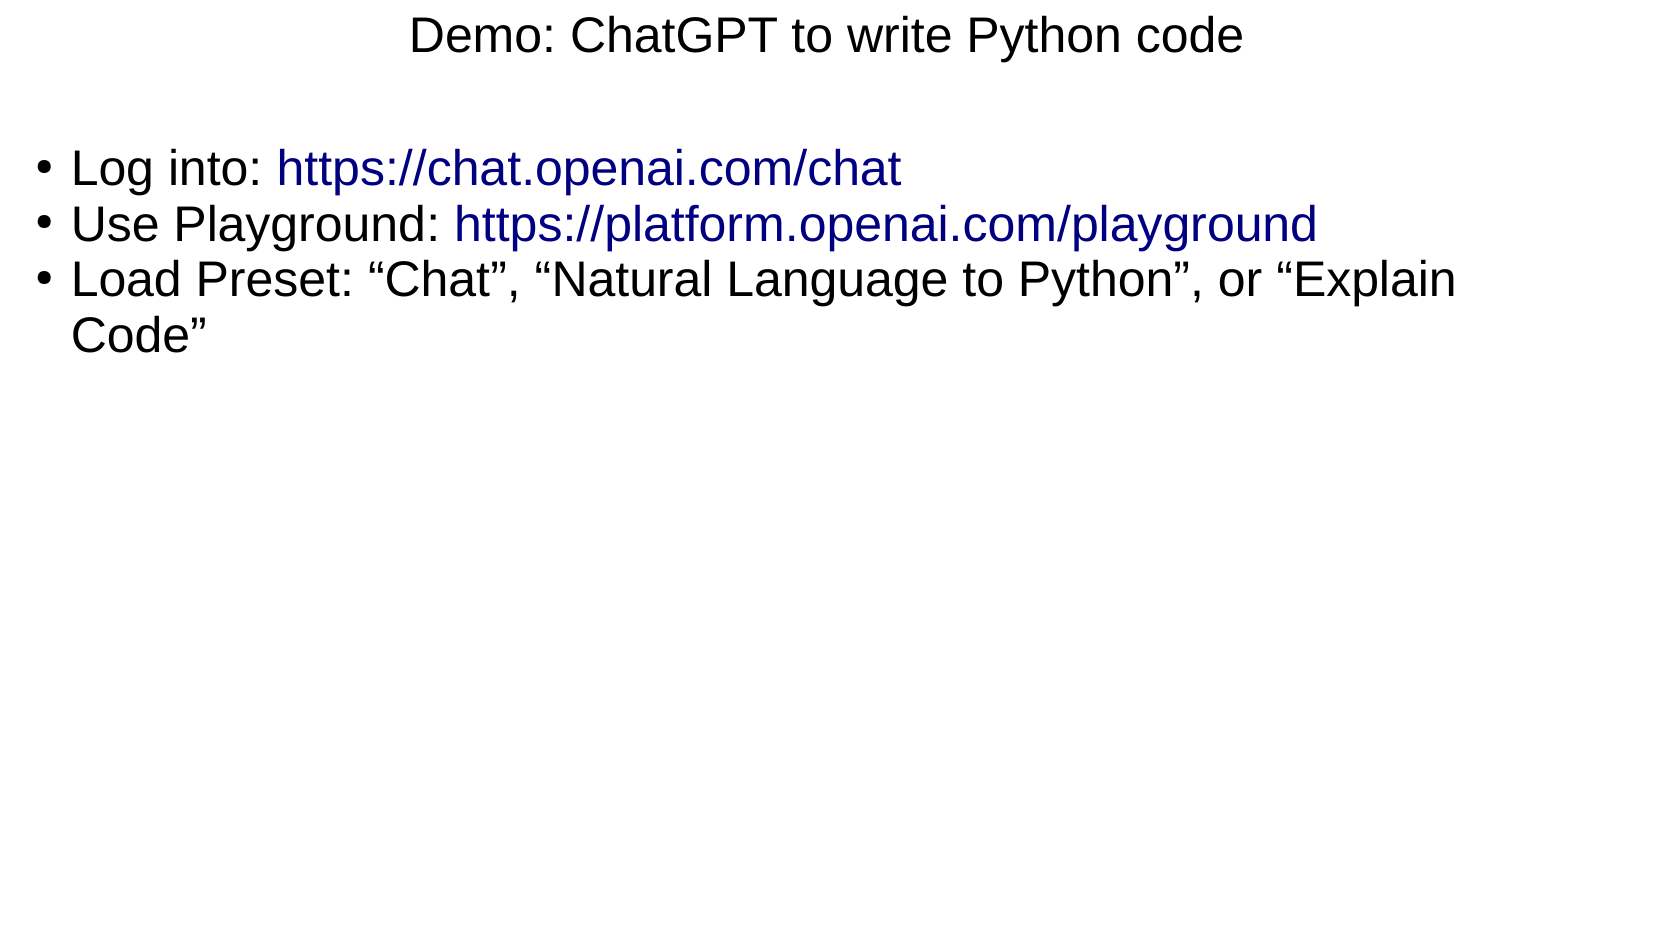

# Demo: ChatGPT to write Python code
Log into: https://chat.openai.com/chat
Use Playground: https://platform.openai.com/playground
Load Preset: “Chat”, “Natural Language to Python”, or “Explain Code”